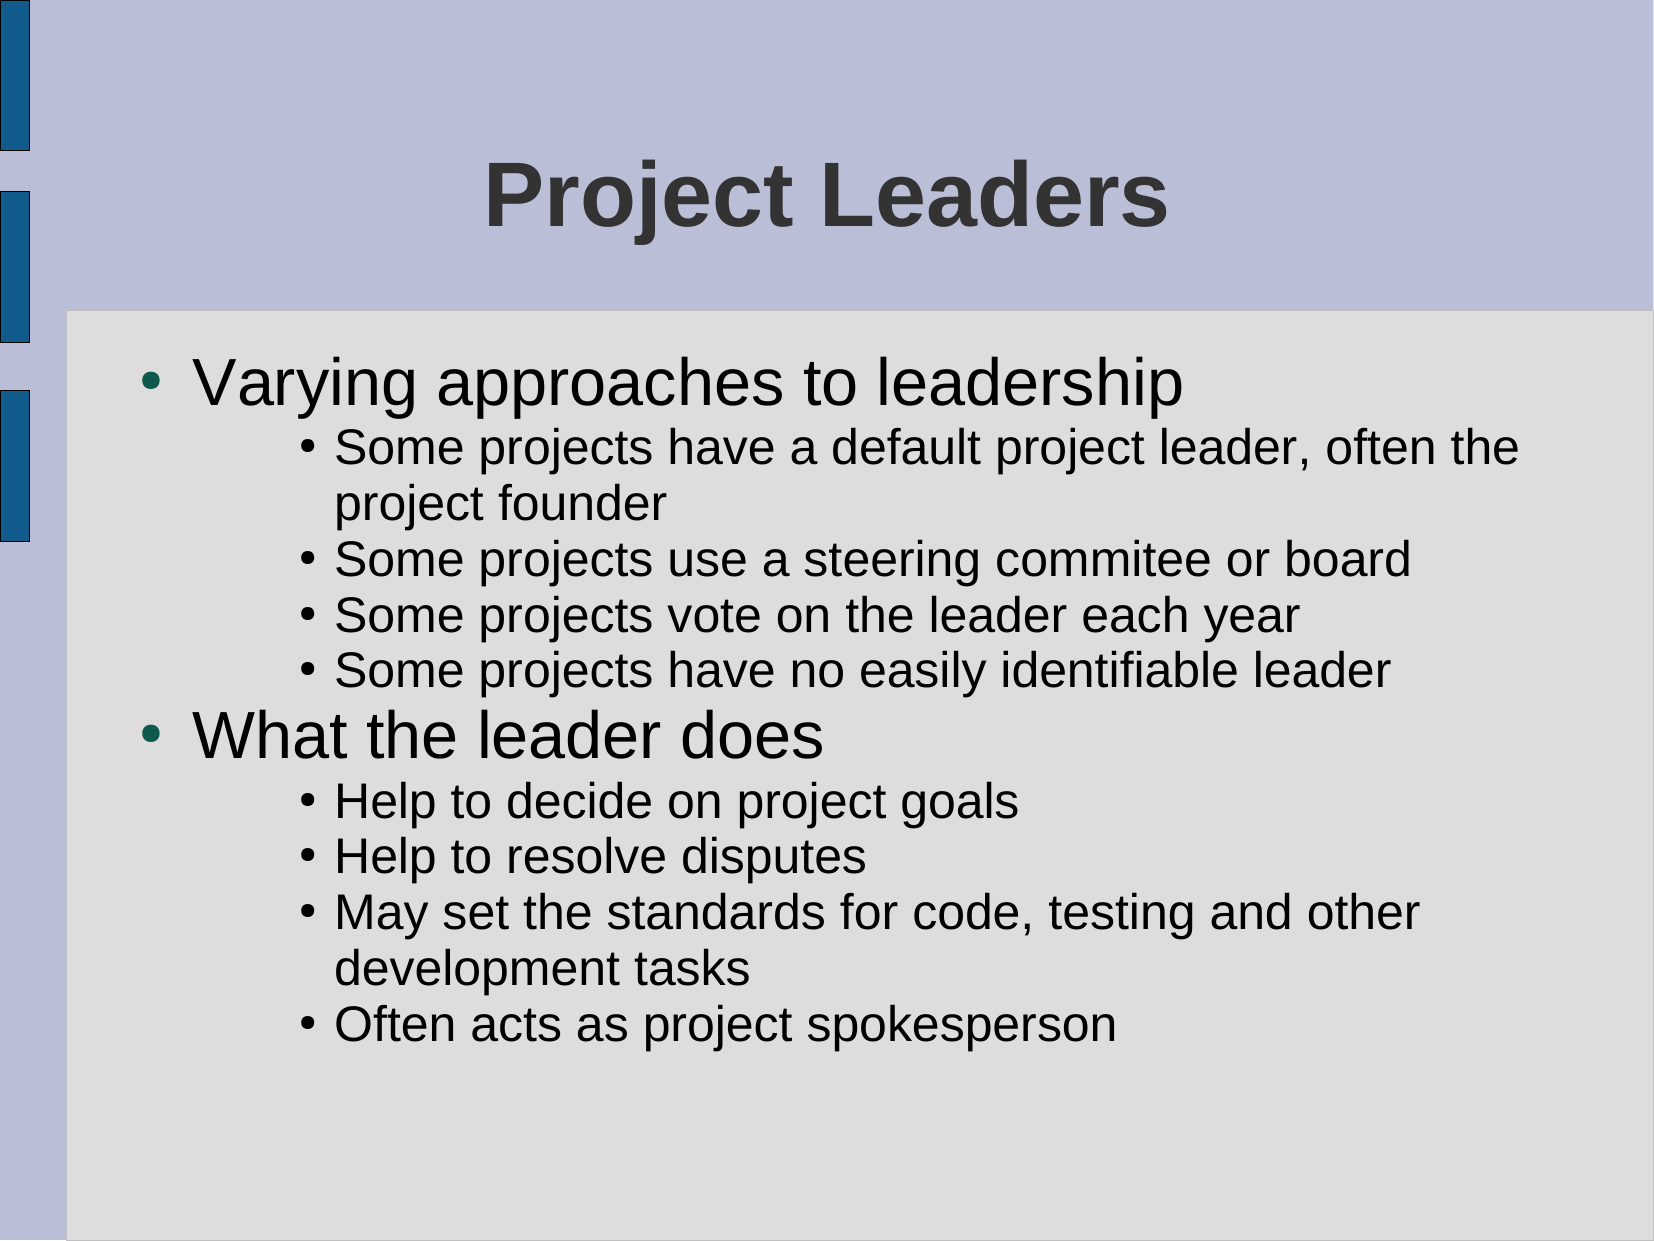

# Project Leaders
Varying approaches to leadership
Some projects have a default project leader, often the project founder
Some projects use a steering commitee or board
Some projects vote on the leader each year
Some projects have no easily identifiable leader
What the leader does
Help to decide on project goals
Help to resolve disputes
May set the standards for code, testing and other development tasks
Often acts as project spokesperson